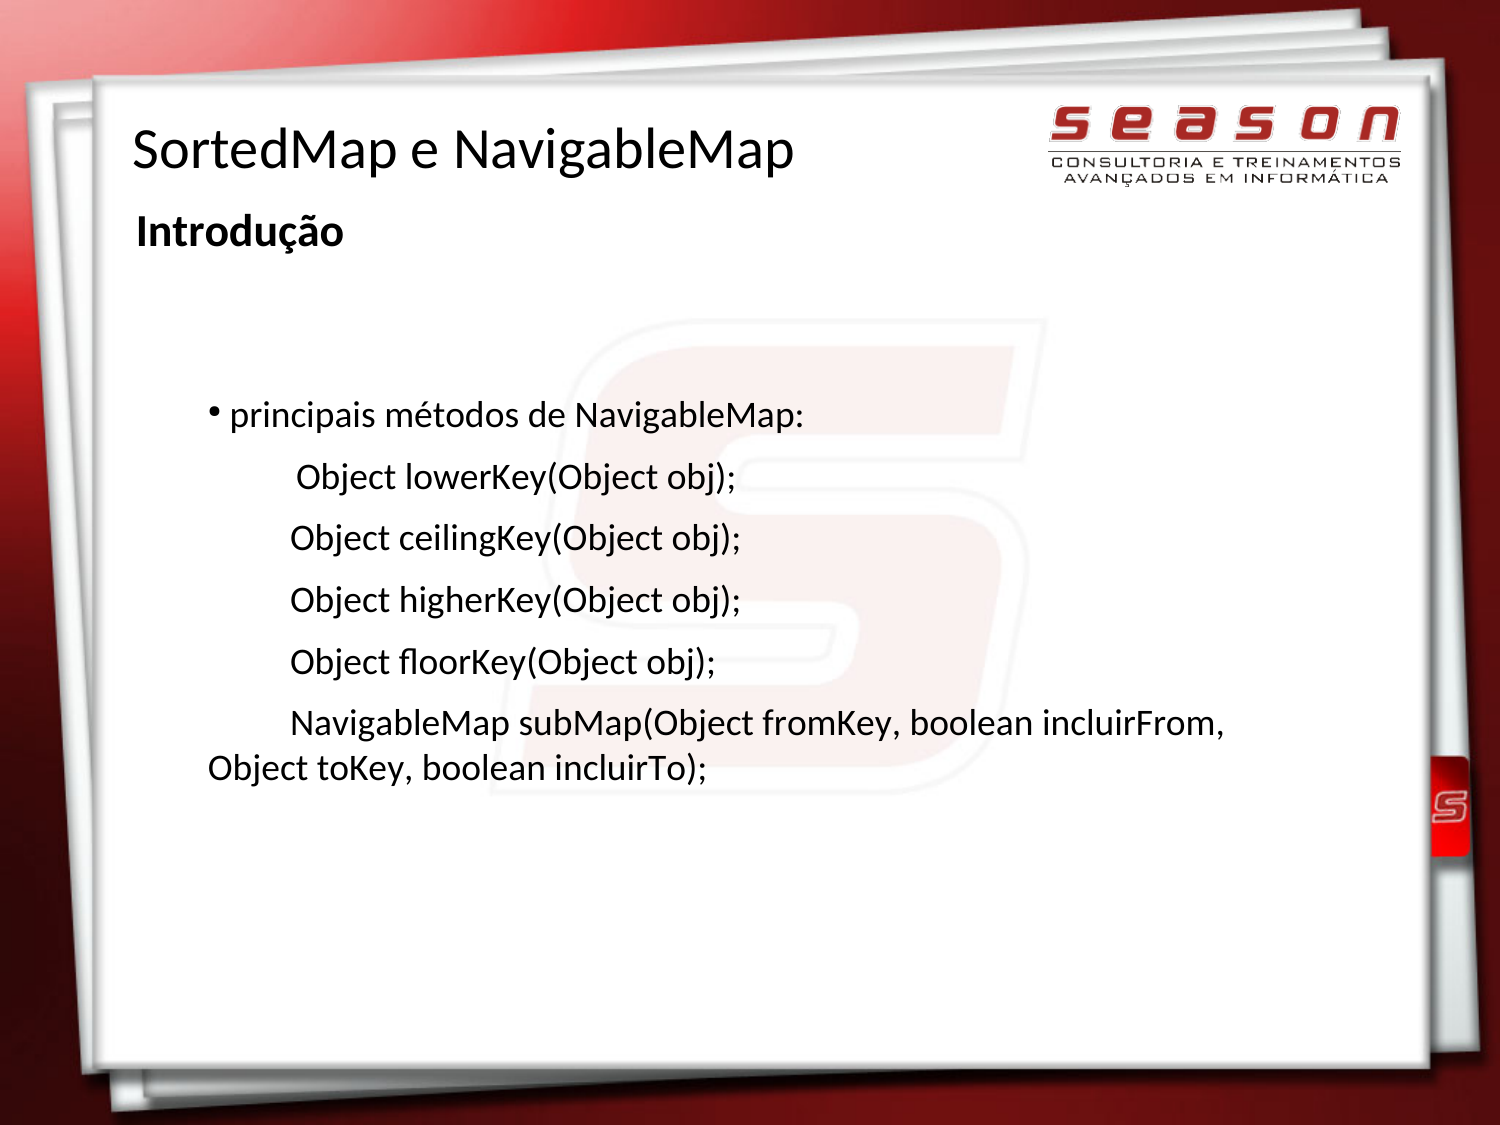

# SortedMap e NavigableMap
Introdução
 principais métodos de NavigableMap:
Object lowerKey(Object obj);
	 Object ceilingKey(Object obj);
	 Object higherKey(Object obj);
	 Object floorKey(Object obj);
	 NavigableMap subMap(Object fromKey, boolean incluirFrom, Object toKey, boolean incluirTo);